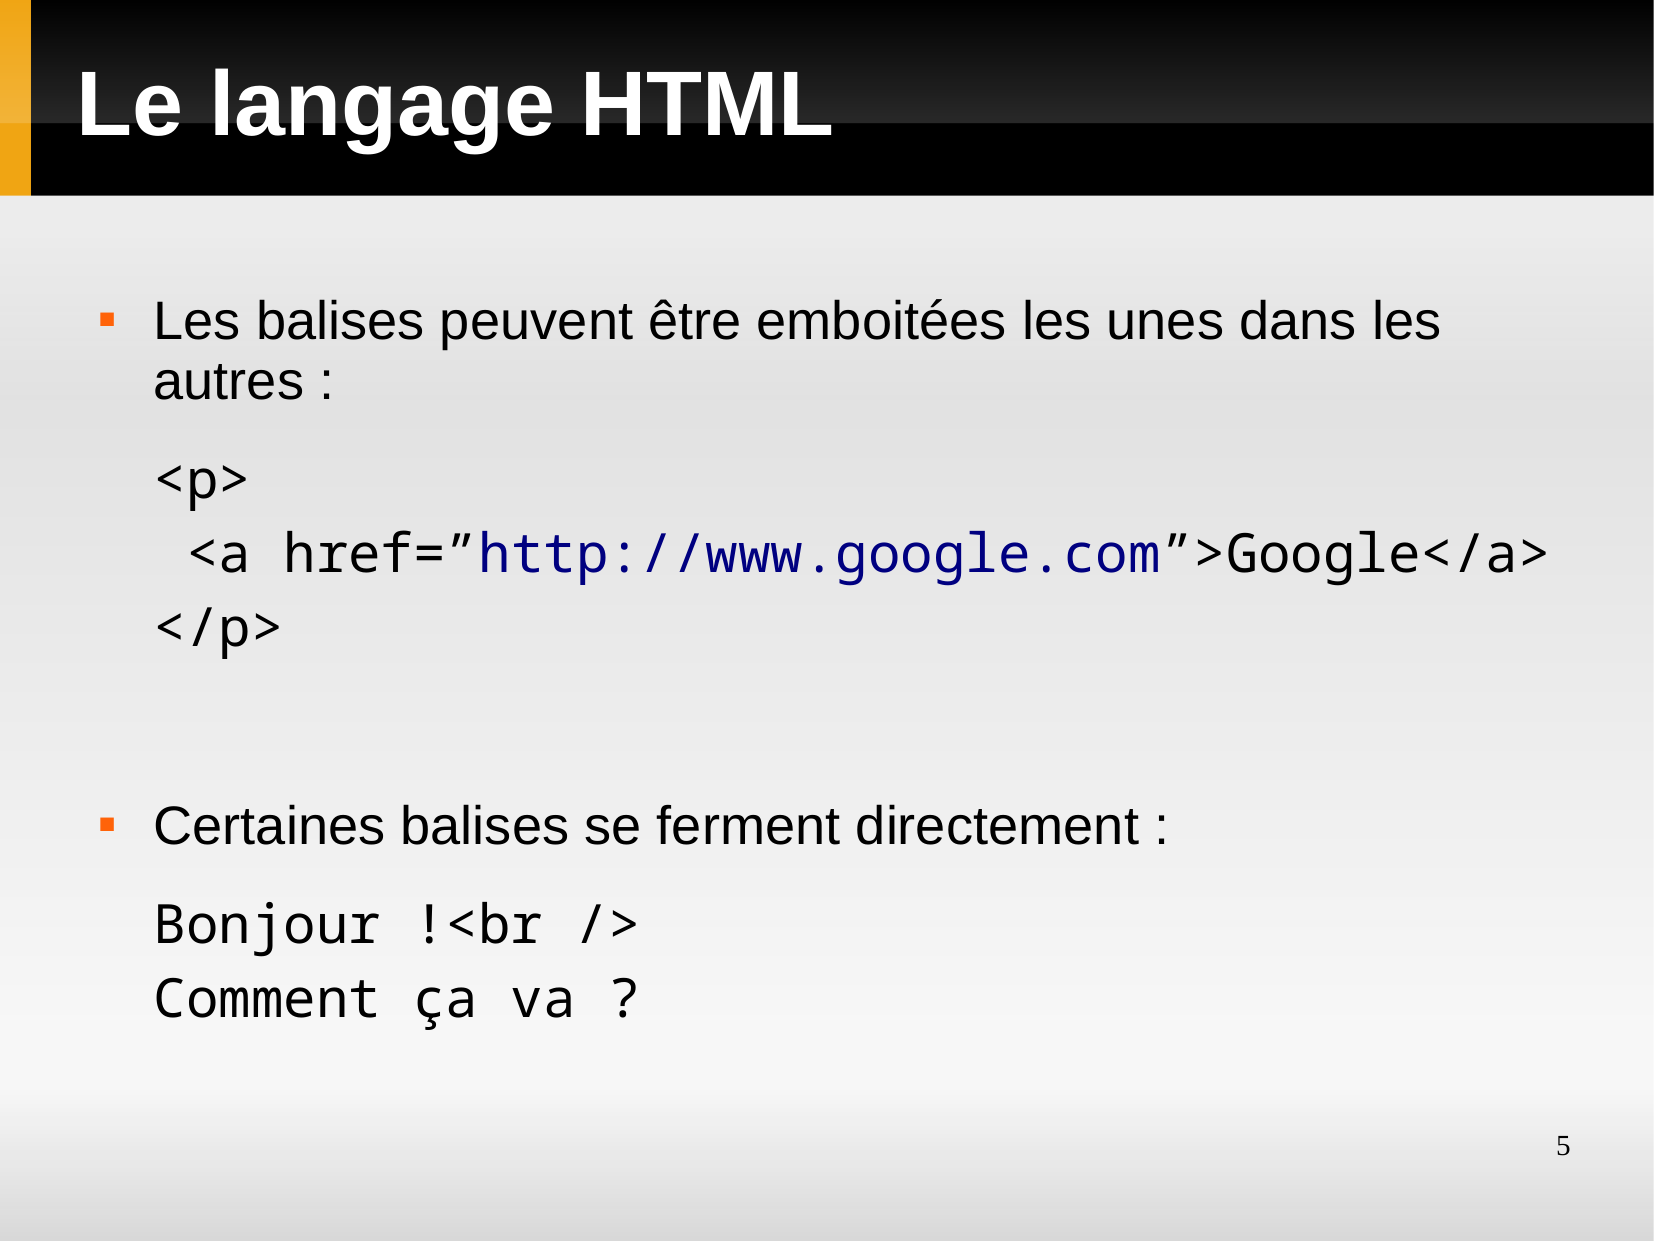

# Le langage HTML
Les balises peuvent être emboitées les unes dans les autres :
<p>
 <a href=”http://www.google.com”>Google</a>
</p>
Certaines balises se ferment directement :
Bonjour !<br />
Comment ça va ?
5